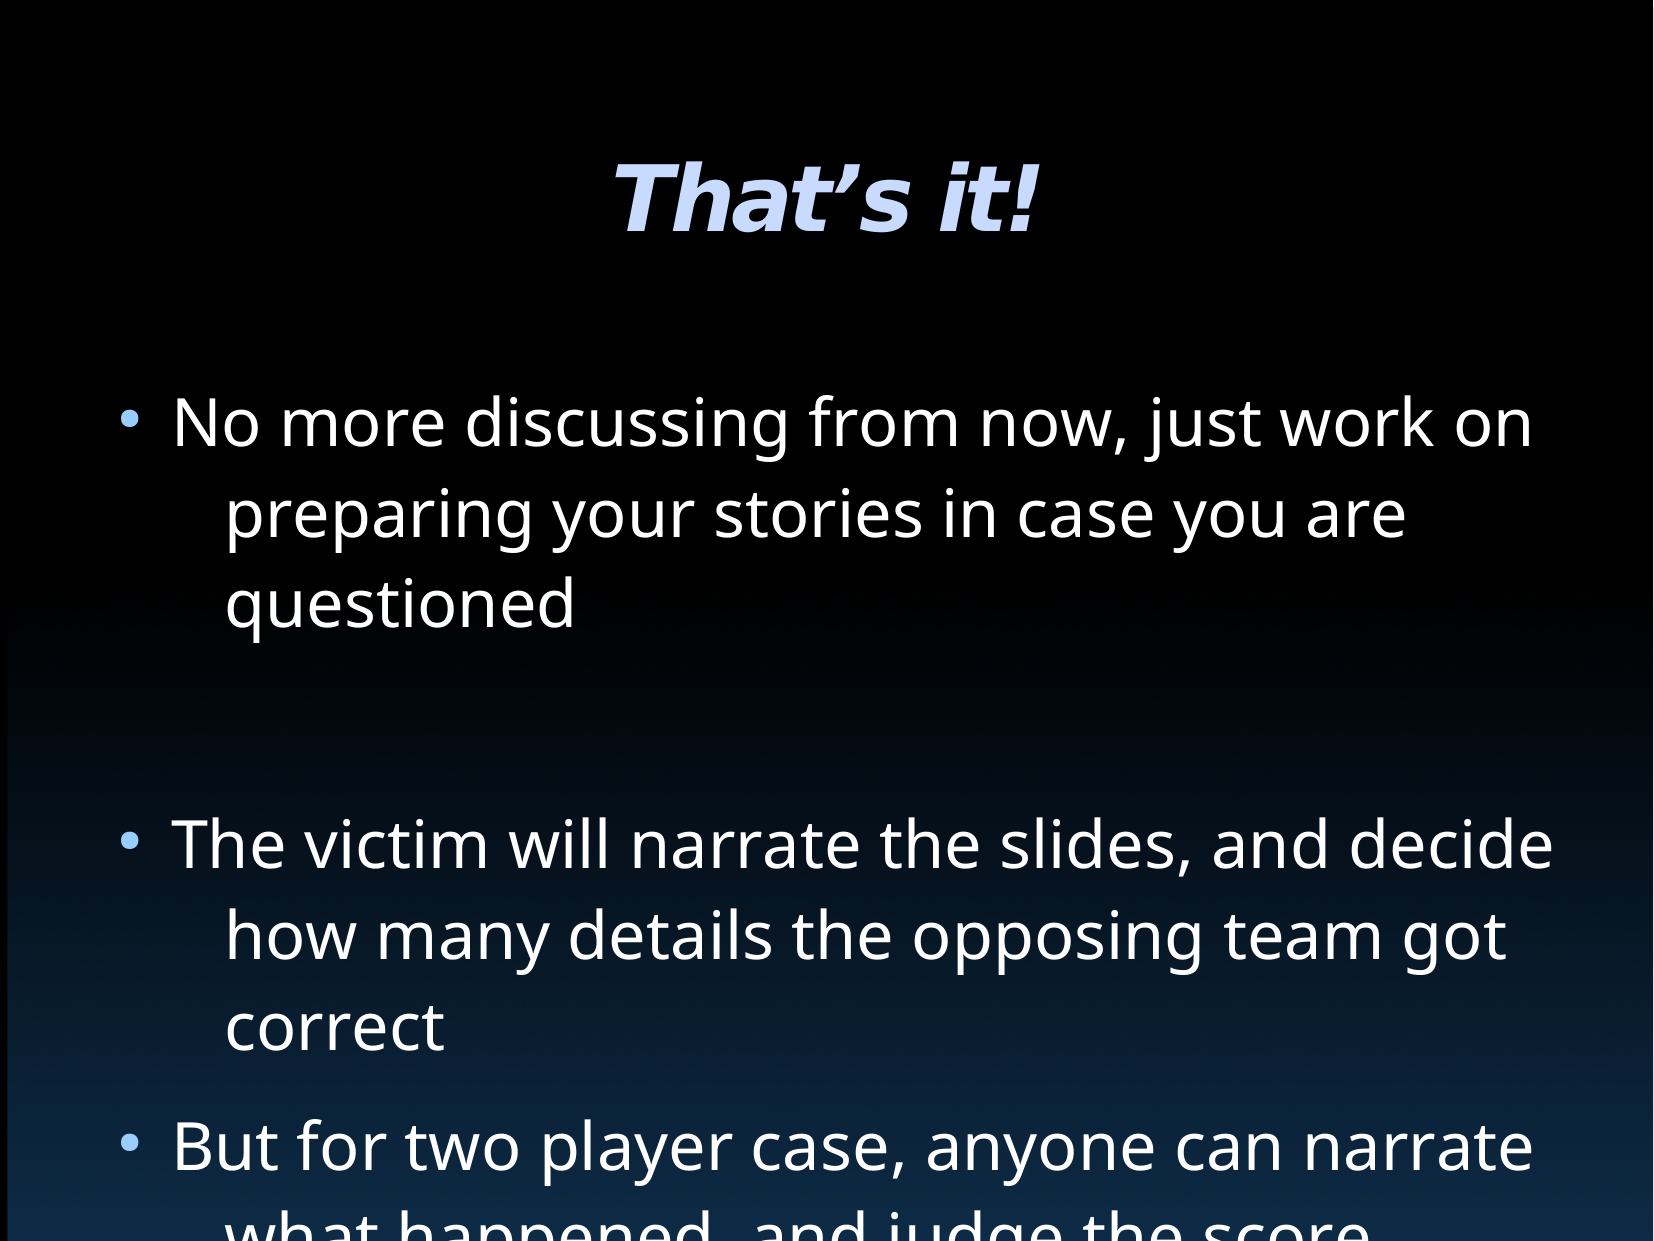

# That’s it!
No more discussing from now, just work on preparing your stories in case you are questioned
The victim will narrate the slides, and decide how many details the opposing team got correct
But for two player case, anyone can narrate what happened, and judge the score.